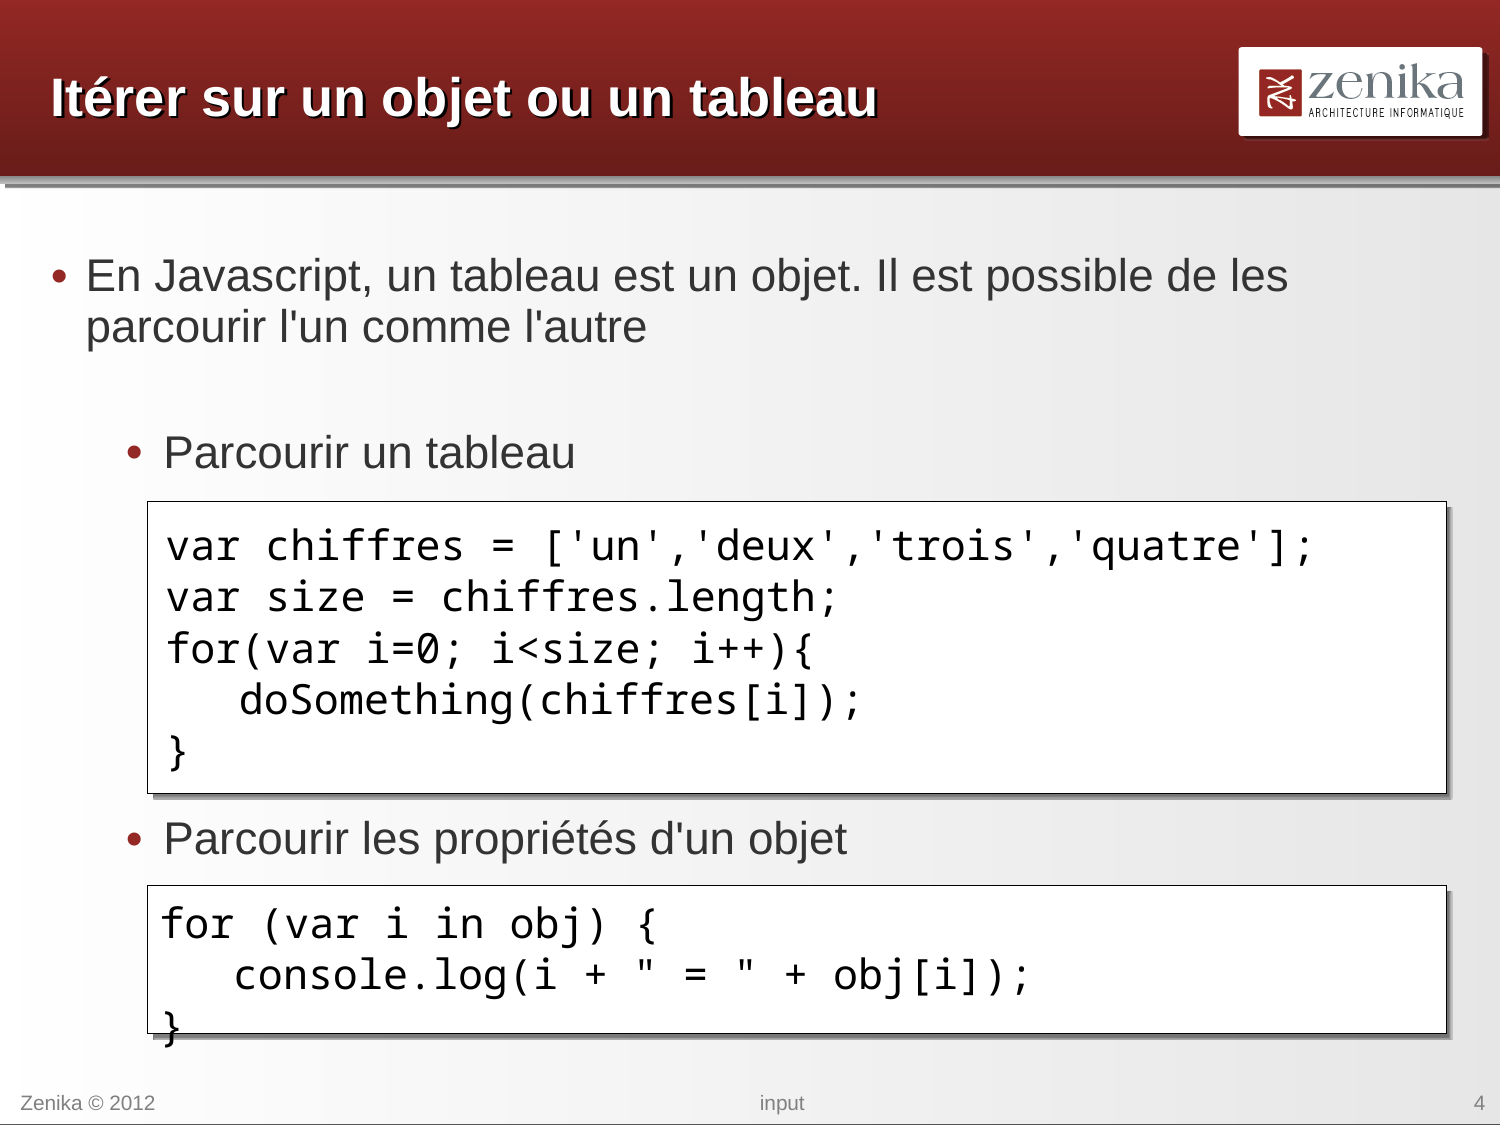

# Itérer sur un objet ou un tableau
En Javascript, un tableau est un objet. Il est possible de les parcourir l'un comme l'autre
Parcourir un tableau
Parcourir les propriétés d'un objet
var chiffres = ['un','deux','trois','quatre'];
var size = chiffres.length;
for(var i=0; i<size; i++){
	doSomething(chiffres[i]);
}
for (var i in obj) {
	console.log(i + " = " + obj[i]);
}